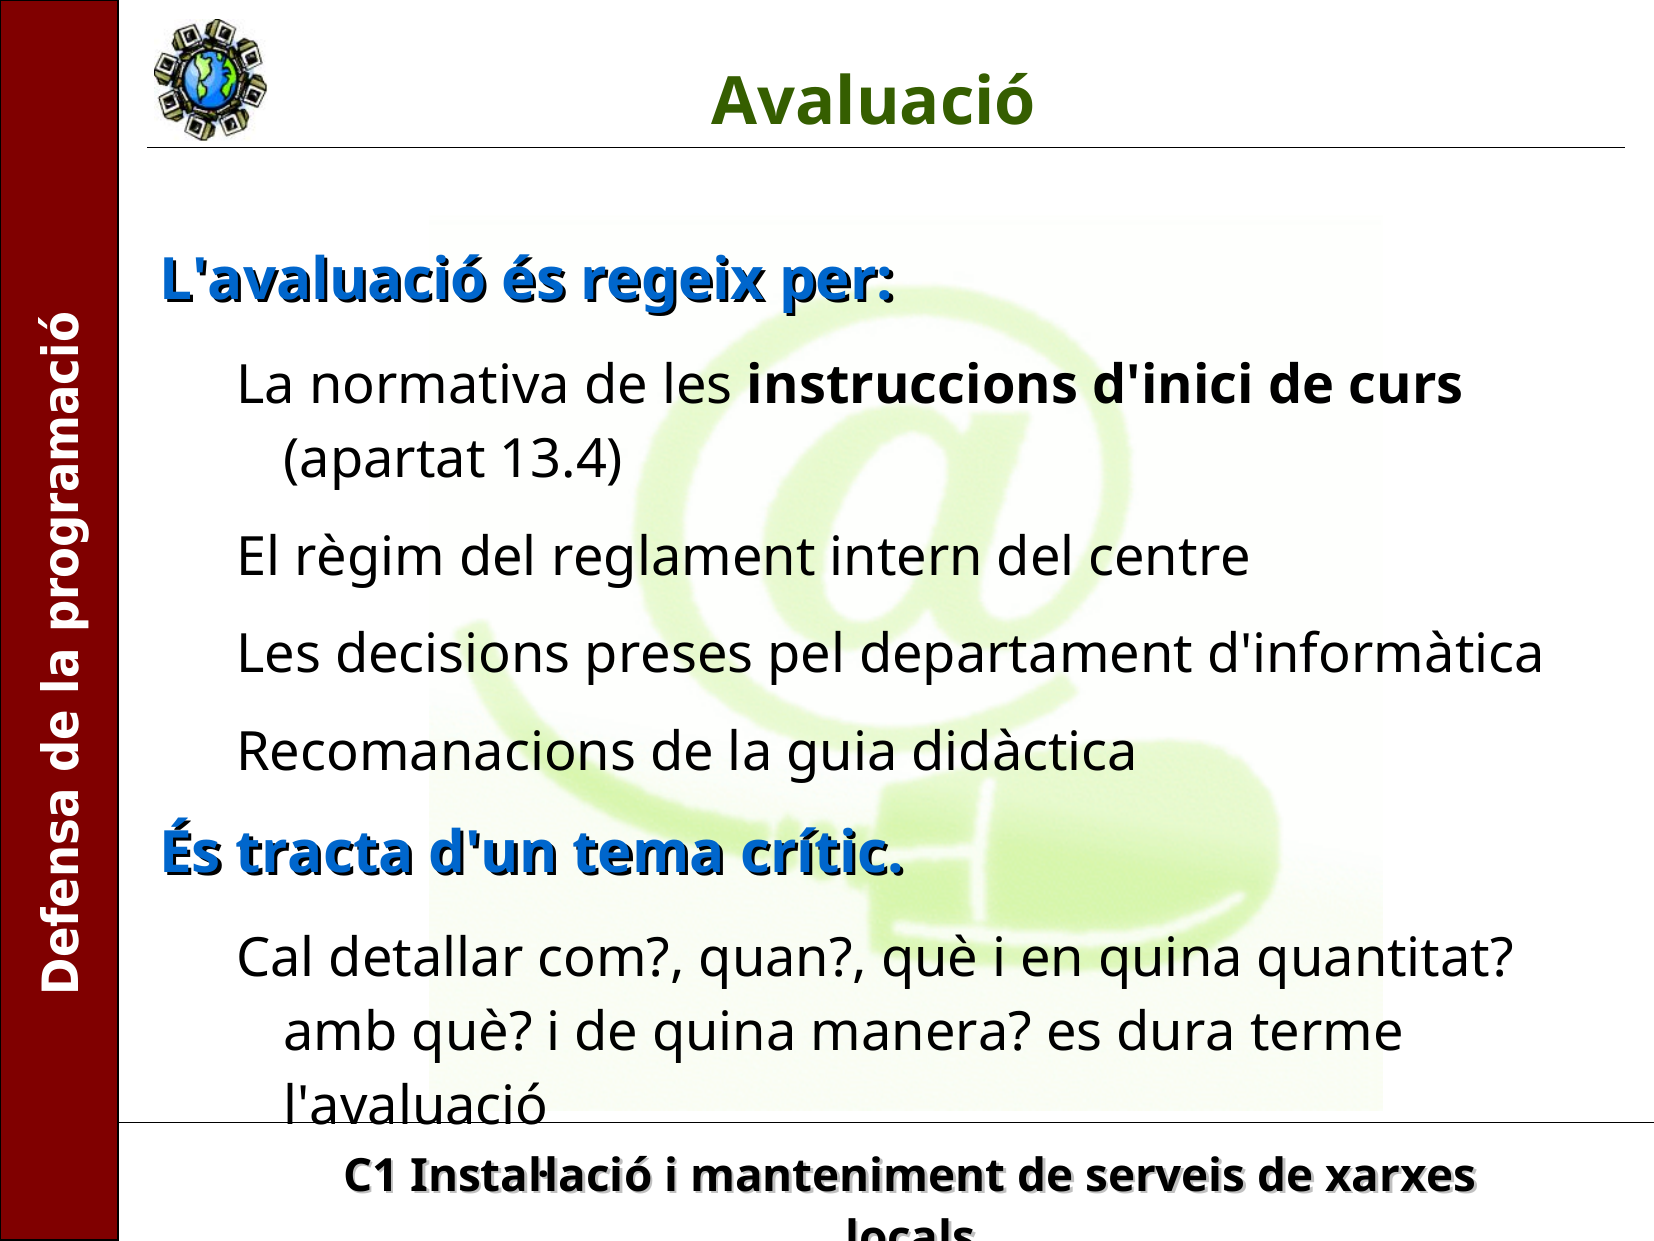

# Avaluació
L'avaluació és regeix per:
La normativa de les instruccions d'inici de curs (apartat 13.4)
El règim del reglament intern del centre
Les decisions preses pel departament d'informàtica
Recomanacions de la guia didàctica
És tracta d'un tema crític.
Cal detallar com?, quan?, què i en quina quantitat? amb què? i de quina manera? es dura terme l'avaluació